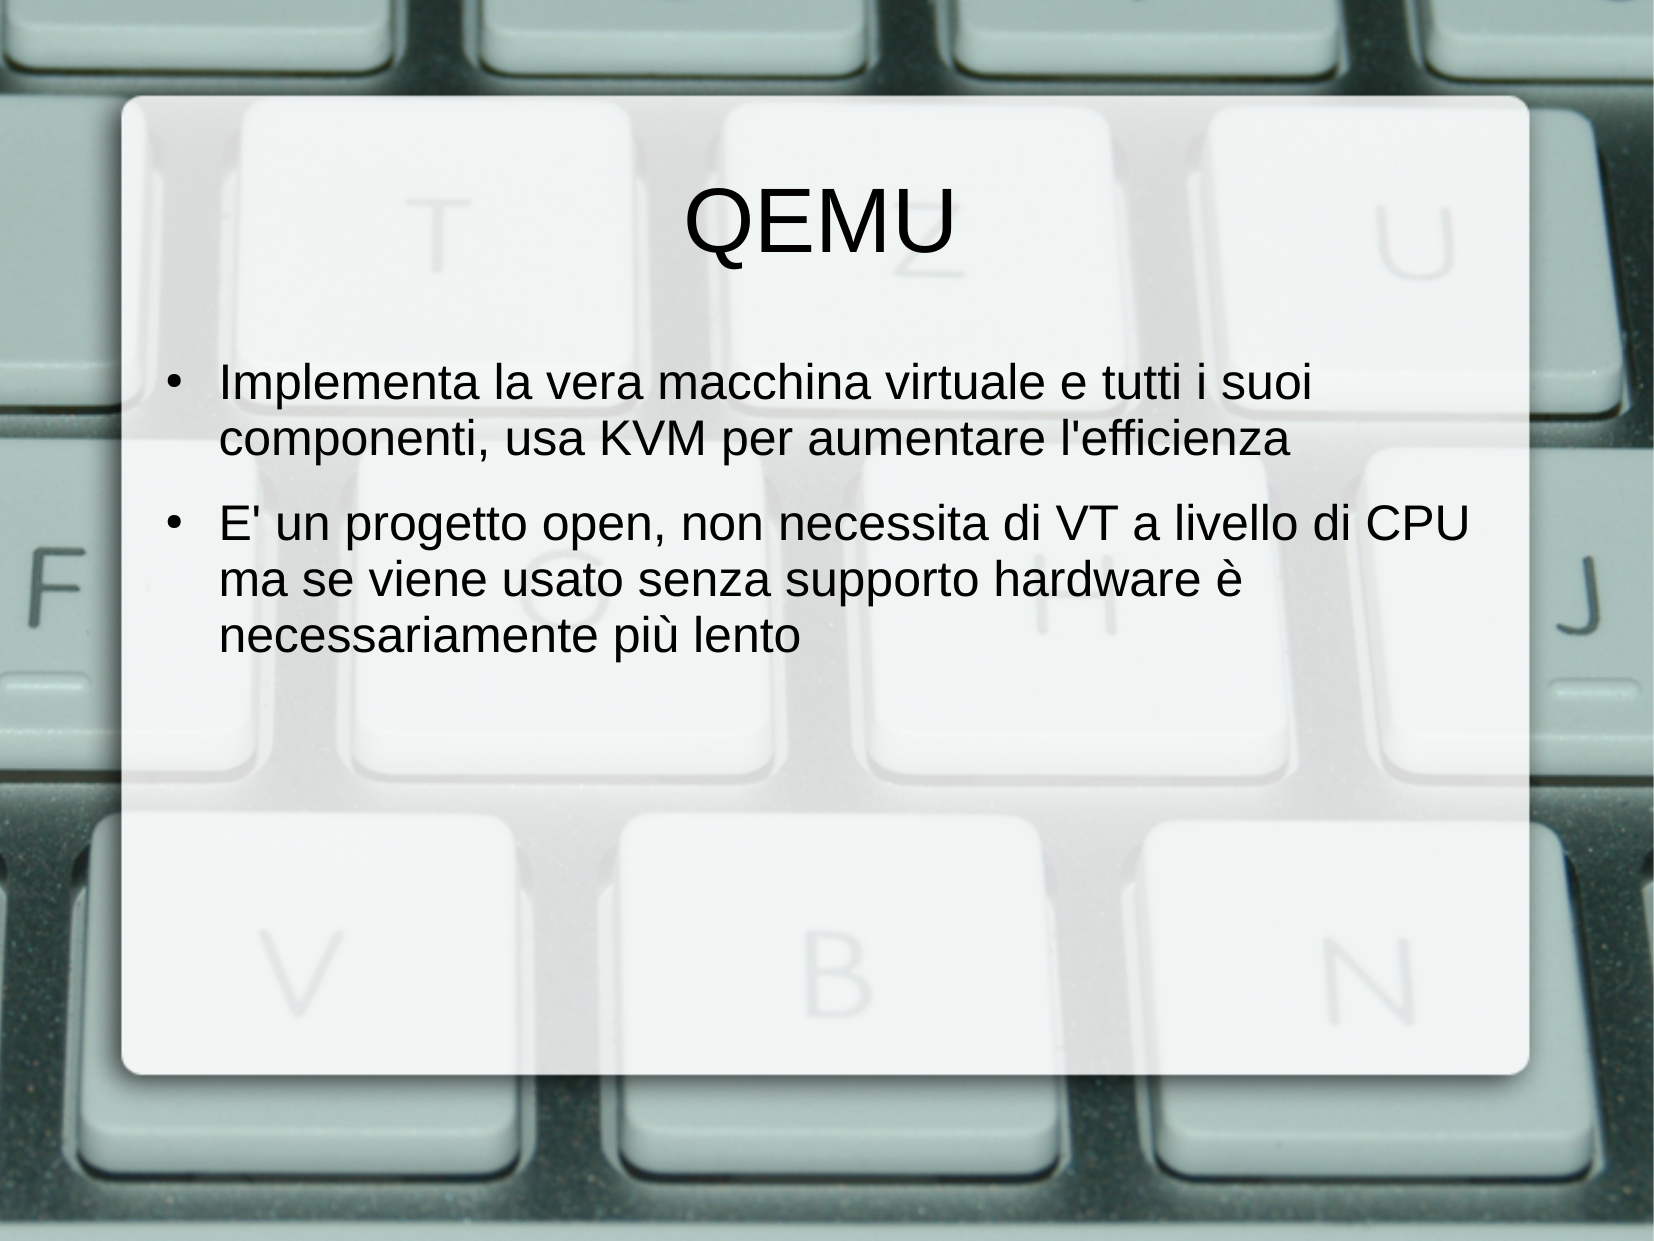

# QEMU
Implementa la vera macchina virtuale e tutti i suoi componenti, usa KVM per aumentare l'efficienza
E' un progetto open, non necessita di VT a livello di CPU ma se viene usato senza supporto hardware è necessariamente più lento